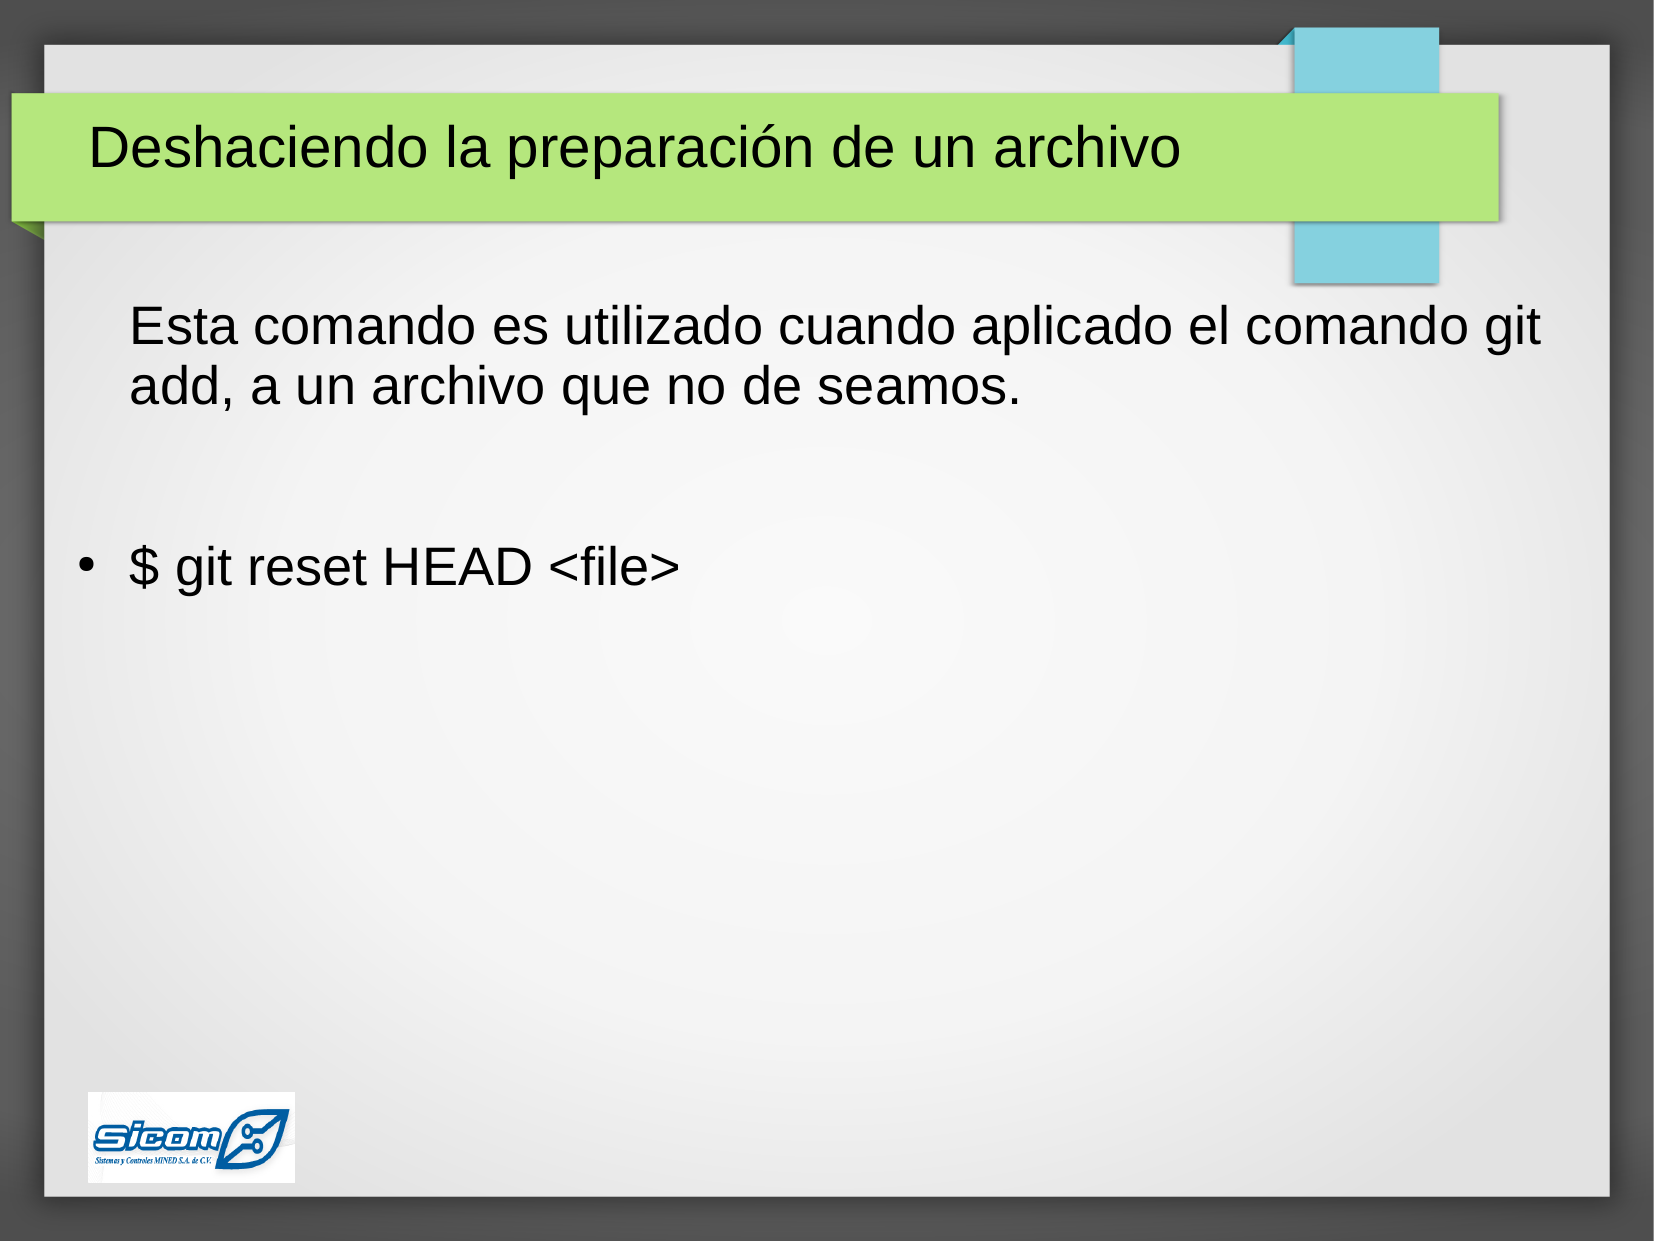

# Deshaciendo la preparación de un archivo
Esta comando es utilizado cuando aplicado el comando git add, a un archivo que no de seamos.
$ git reset HEAD <file>